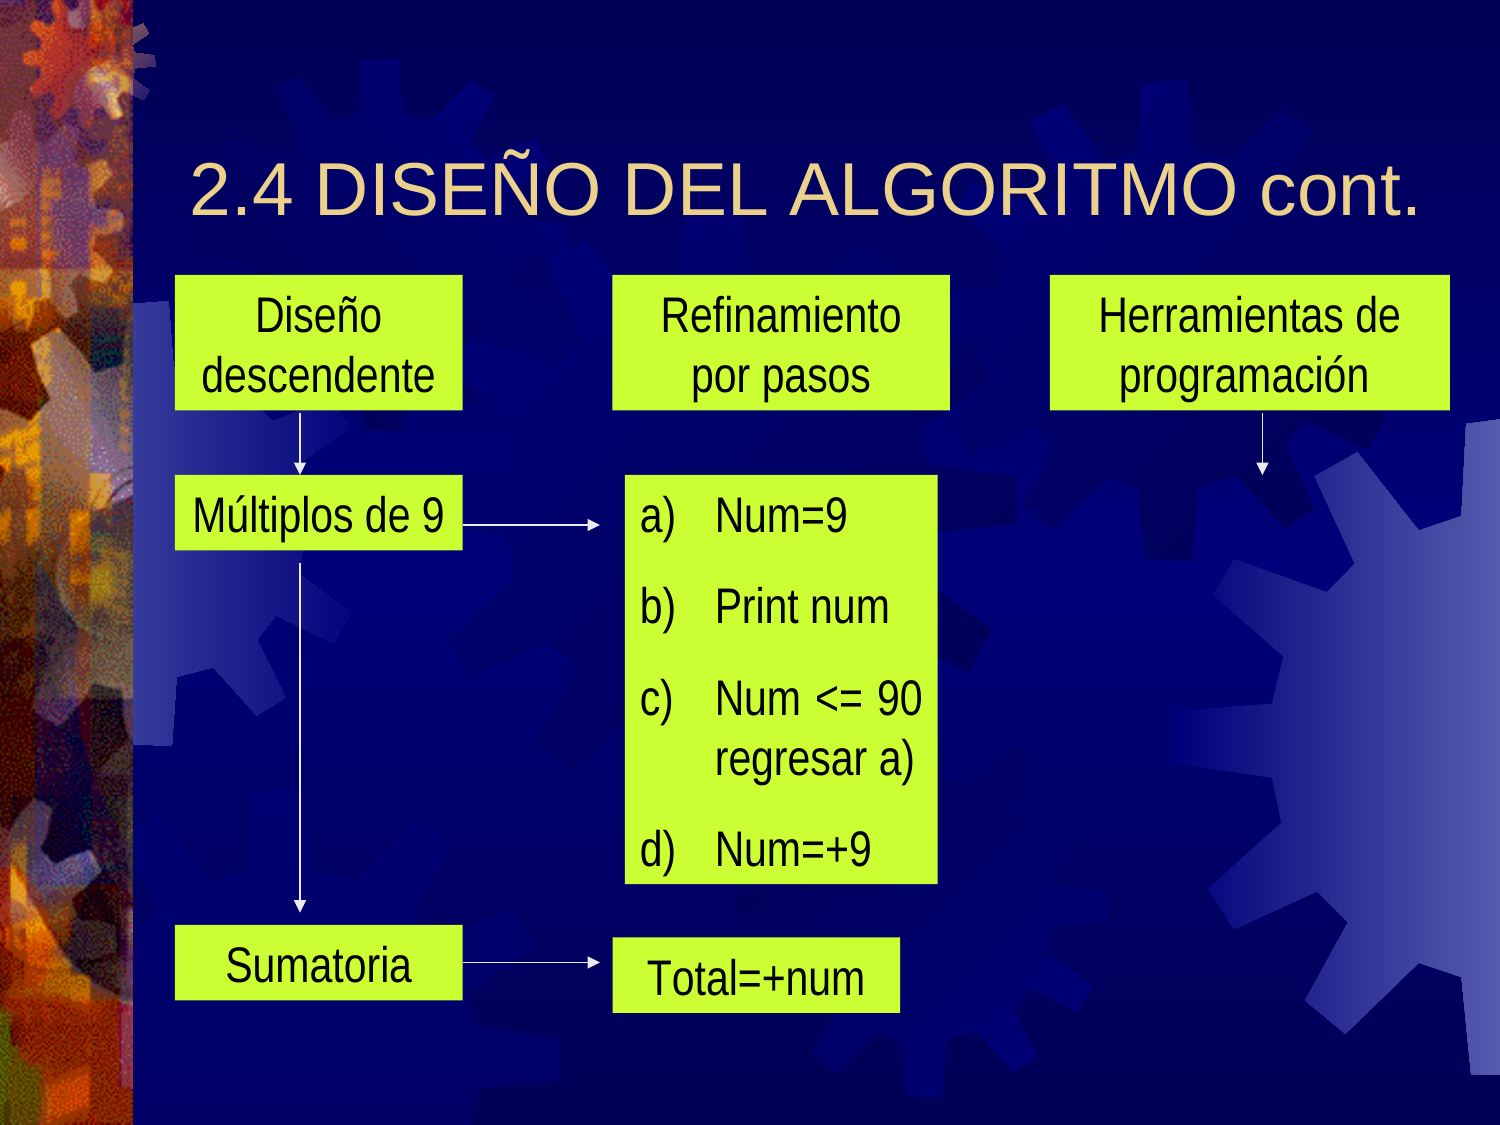

# 2.4 DISEÑO DEL ALGORITMO cont.
Diseño descendente
Refinamiento por pasos
Herramientas de programación
Múltiplos de 9
Num=9
Print num
Num <= 90 regresar a)
Num=+9
Sumatoria
Total=+num